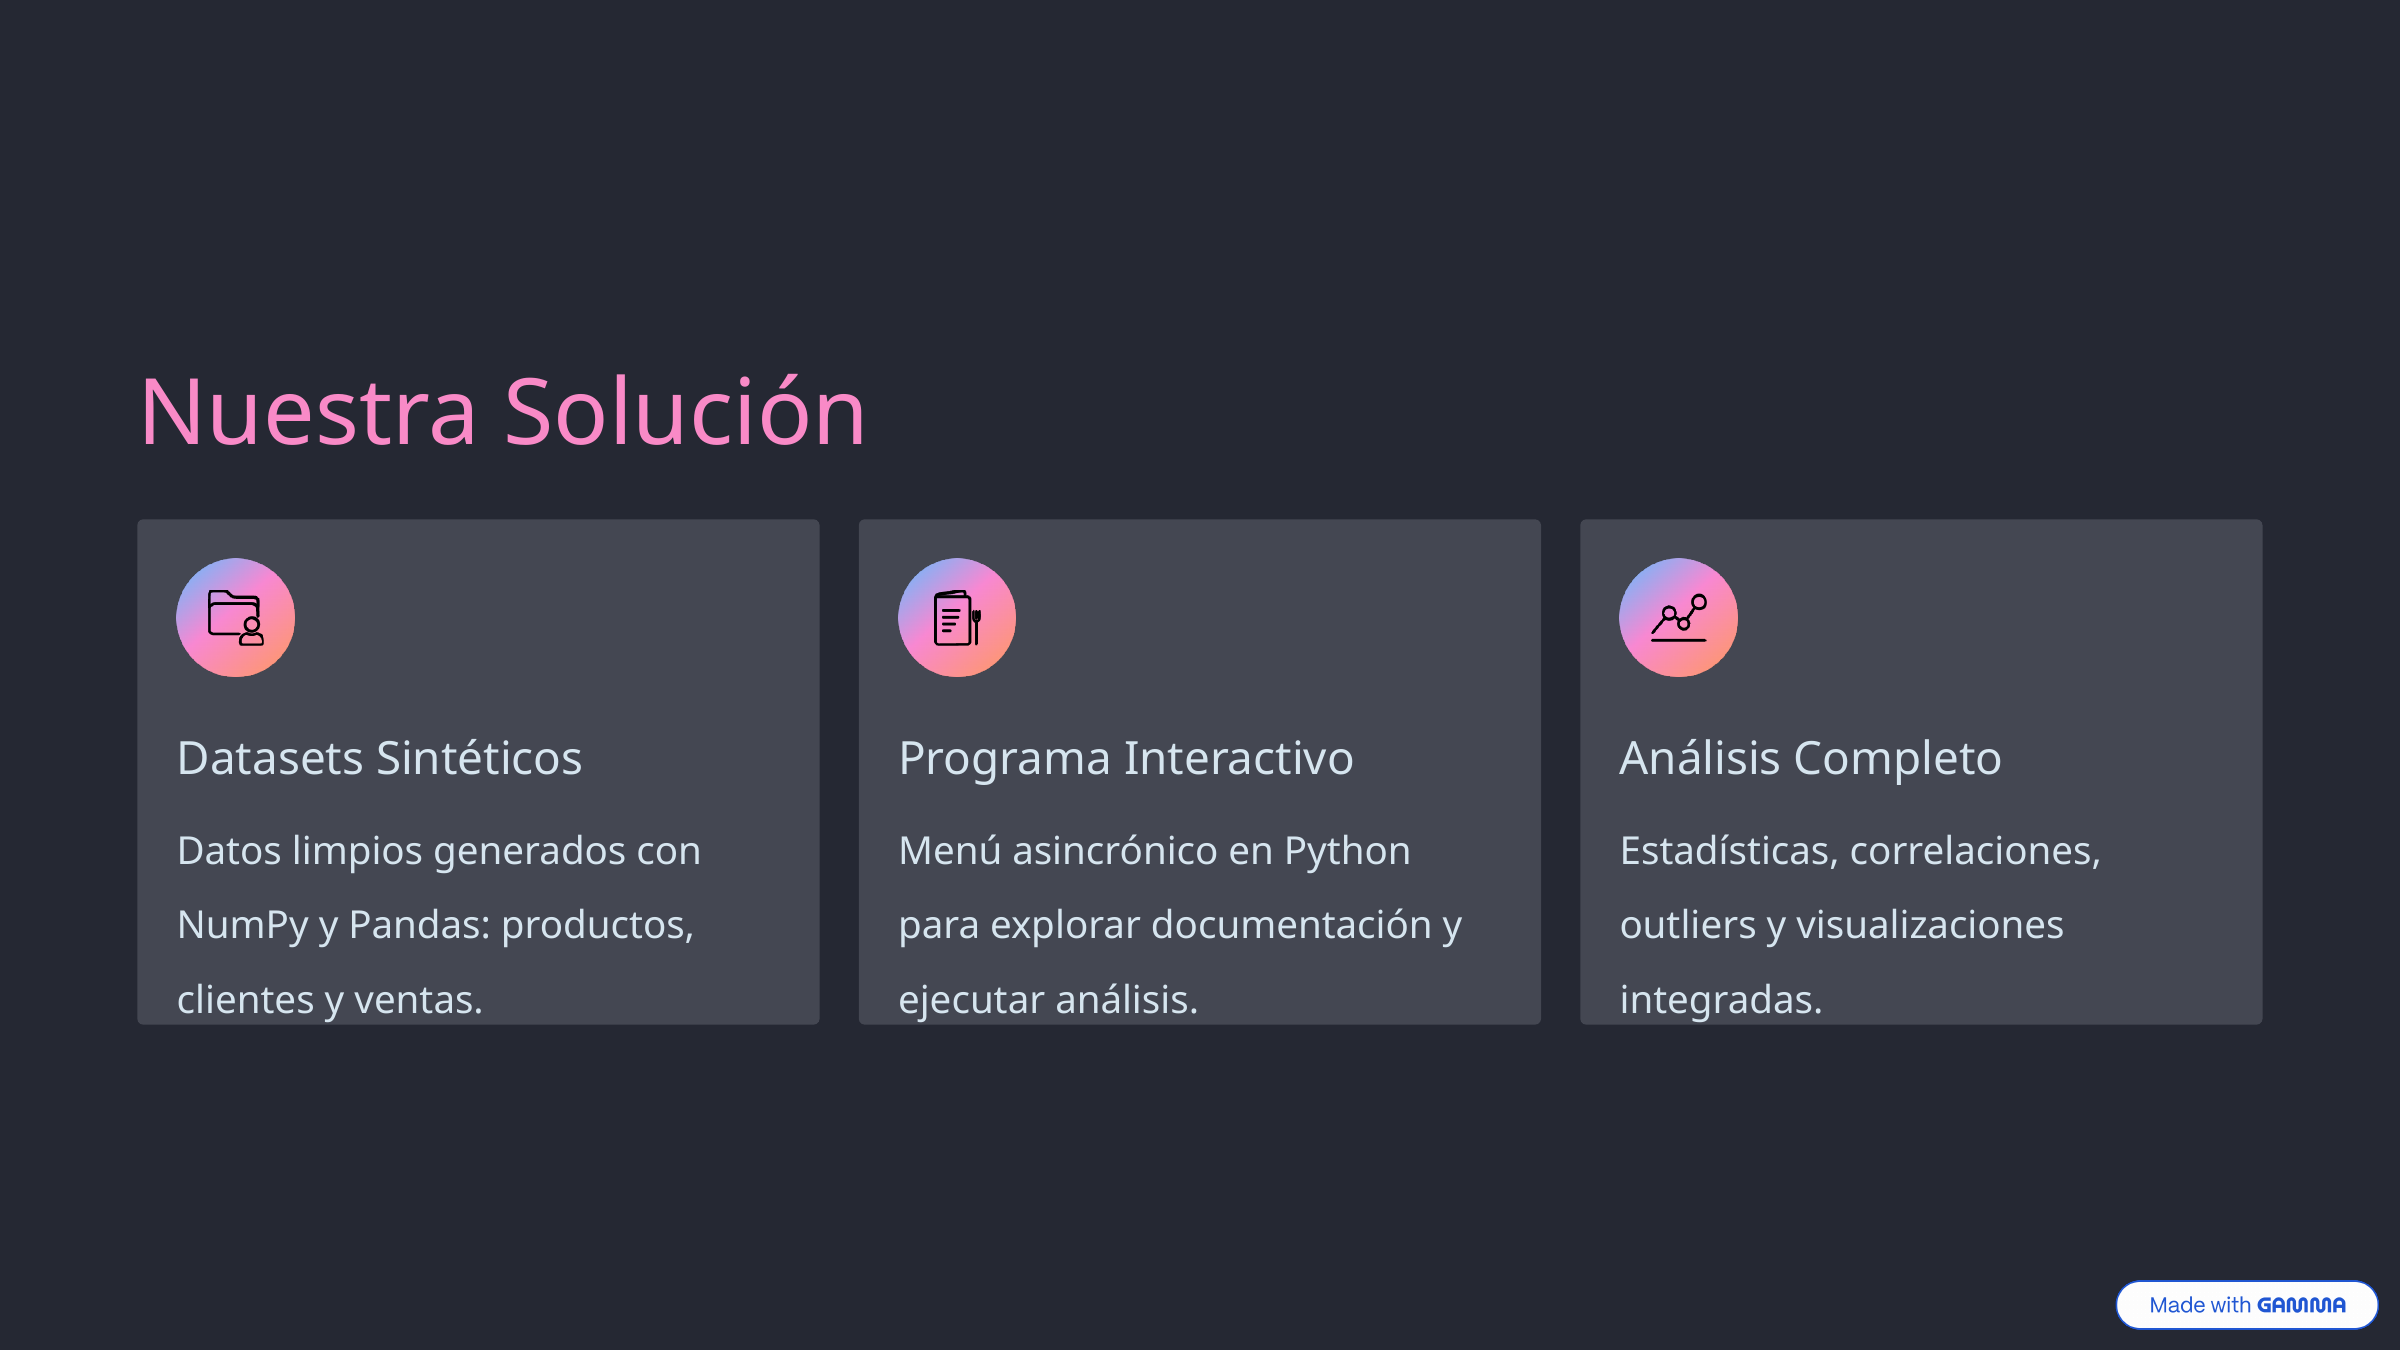

Nuestra Solución
Datasets Sintéticos
Programa Interactivo
Análisis Completo
Datos limpios generados con NumPy y Pandas: productos, clientes y ventas.
Menú asincrónico en Python para explorar documentación y ejecutar análisis.
Estadísticas, correlaciones, outliers y visualizaciones integradas.